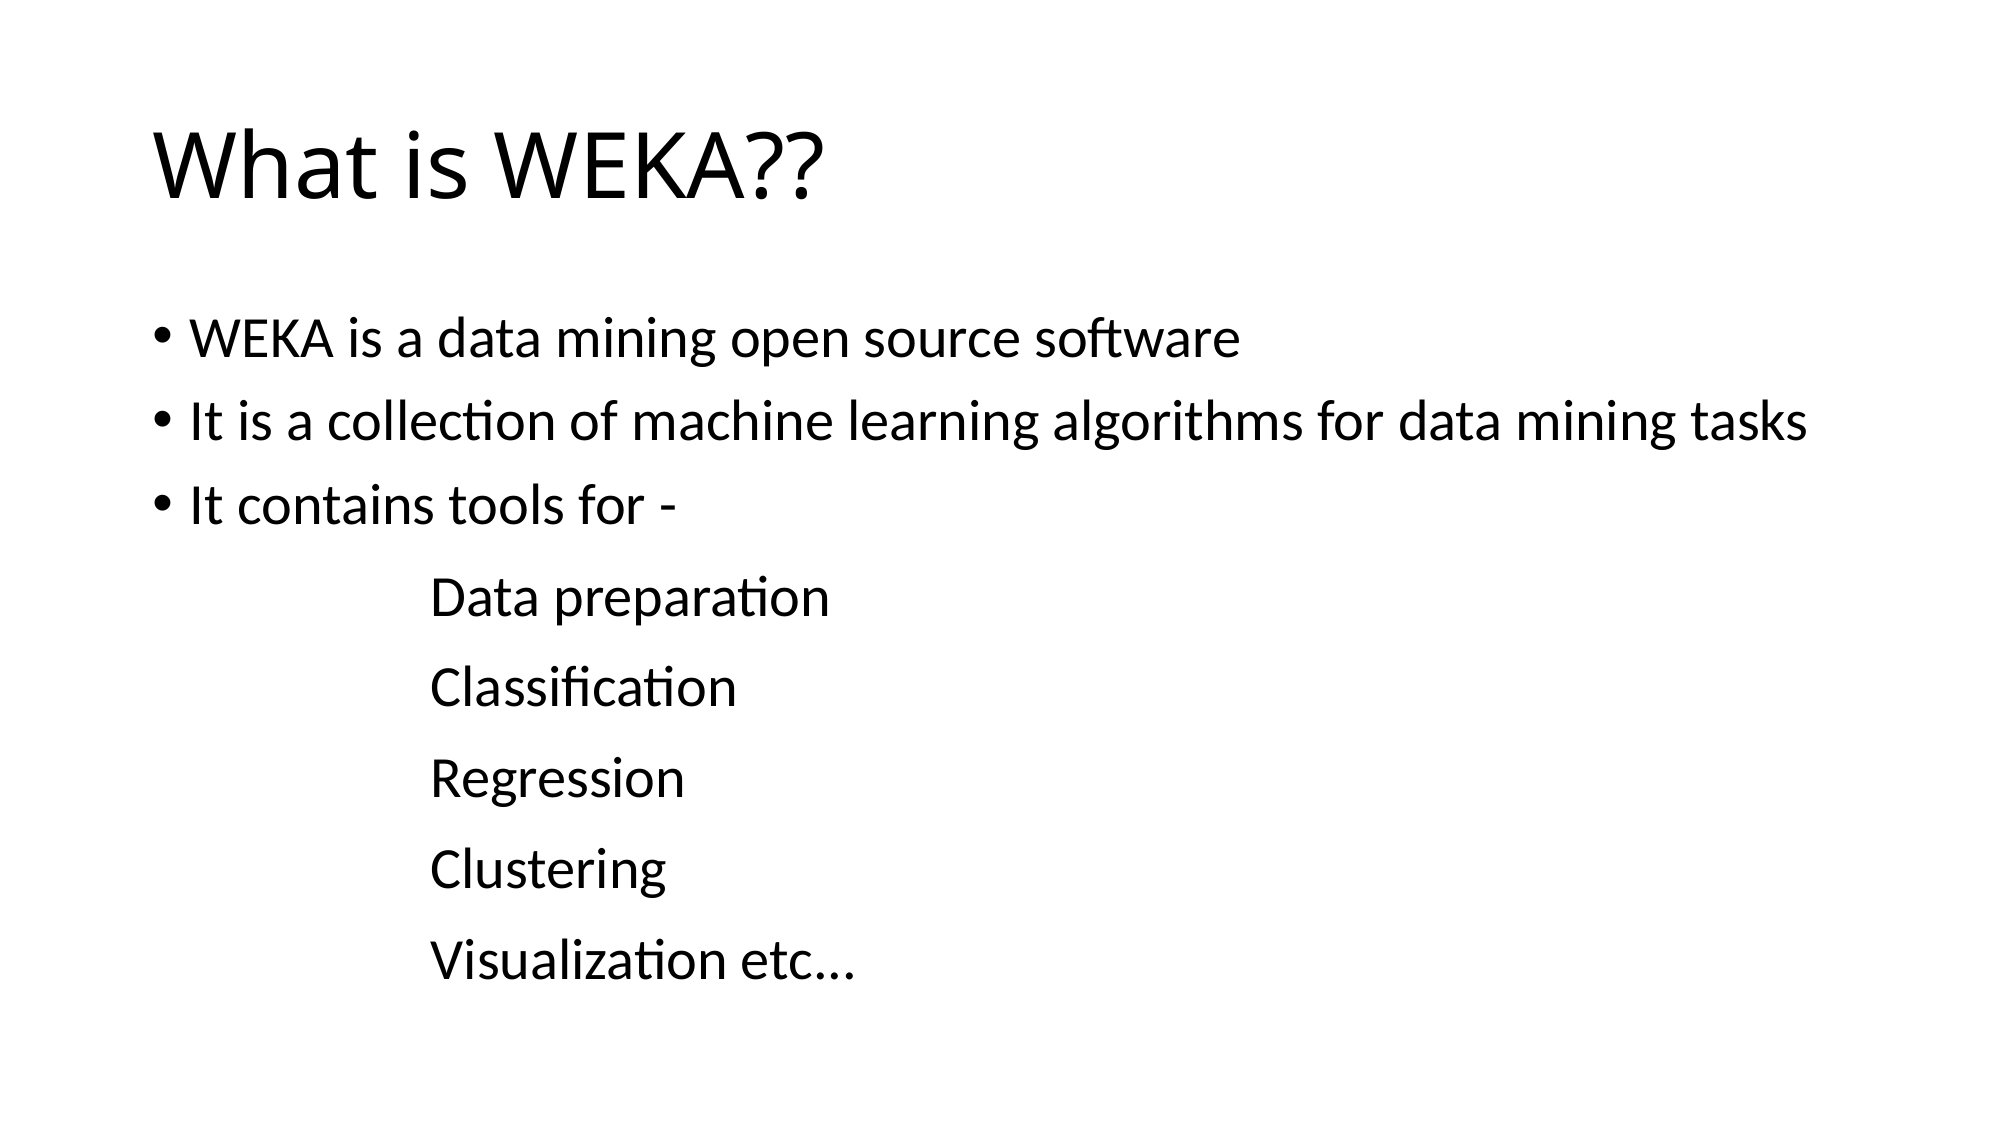

# What is WEKA??
WEKA is a data mining open source software
It is a collection of machine learning algorithms for data mining tasks
It contains tools for -
                     Data preparation
                     Classification
                     Regression
                     Clustering
                     Visualization etc...